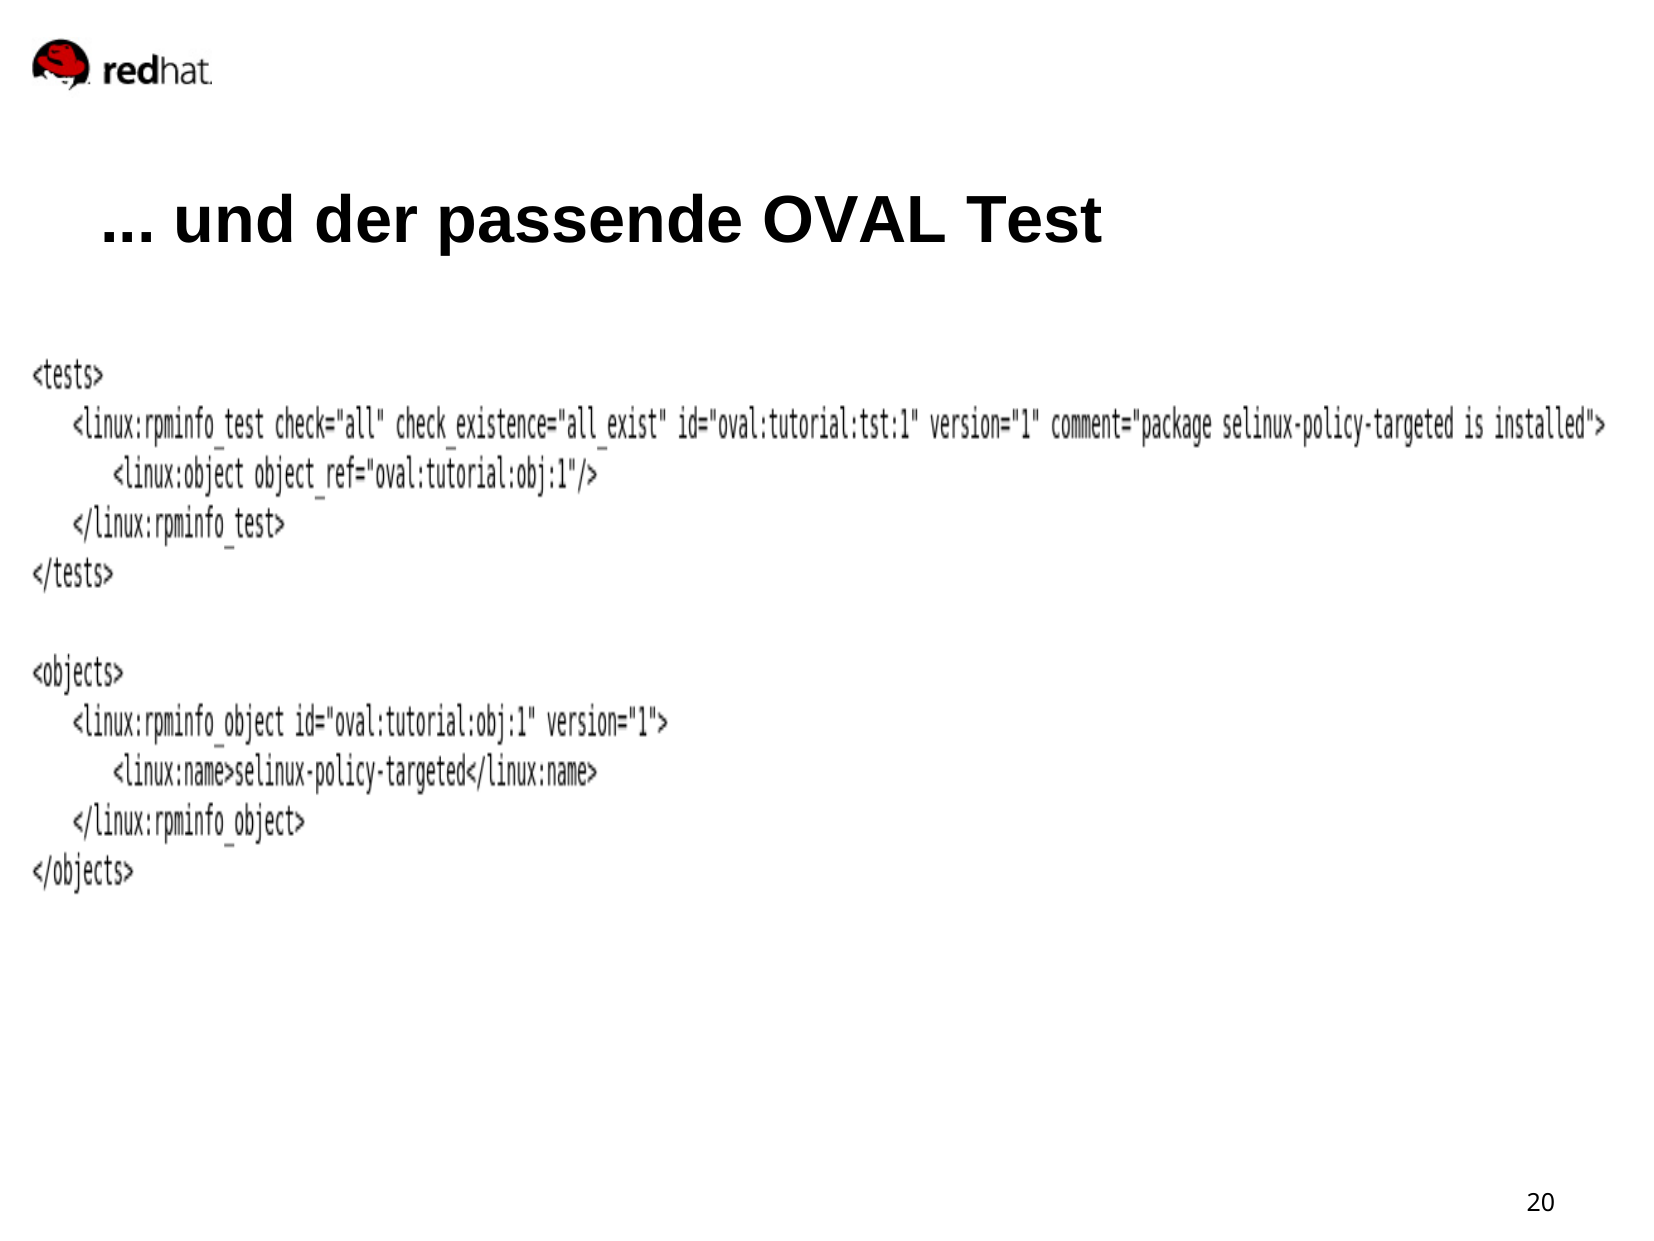

# ... und der passende OVAL Test